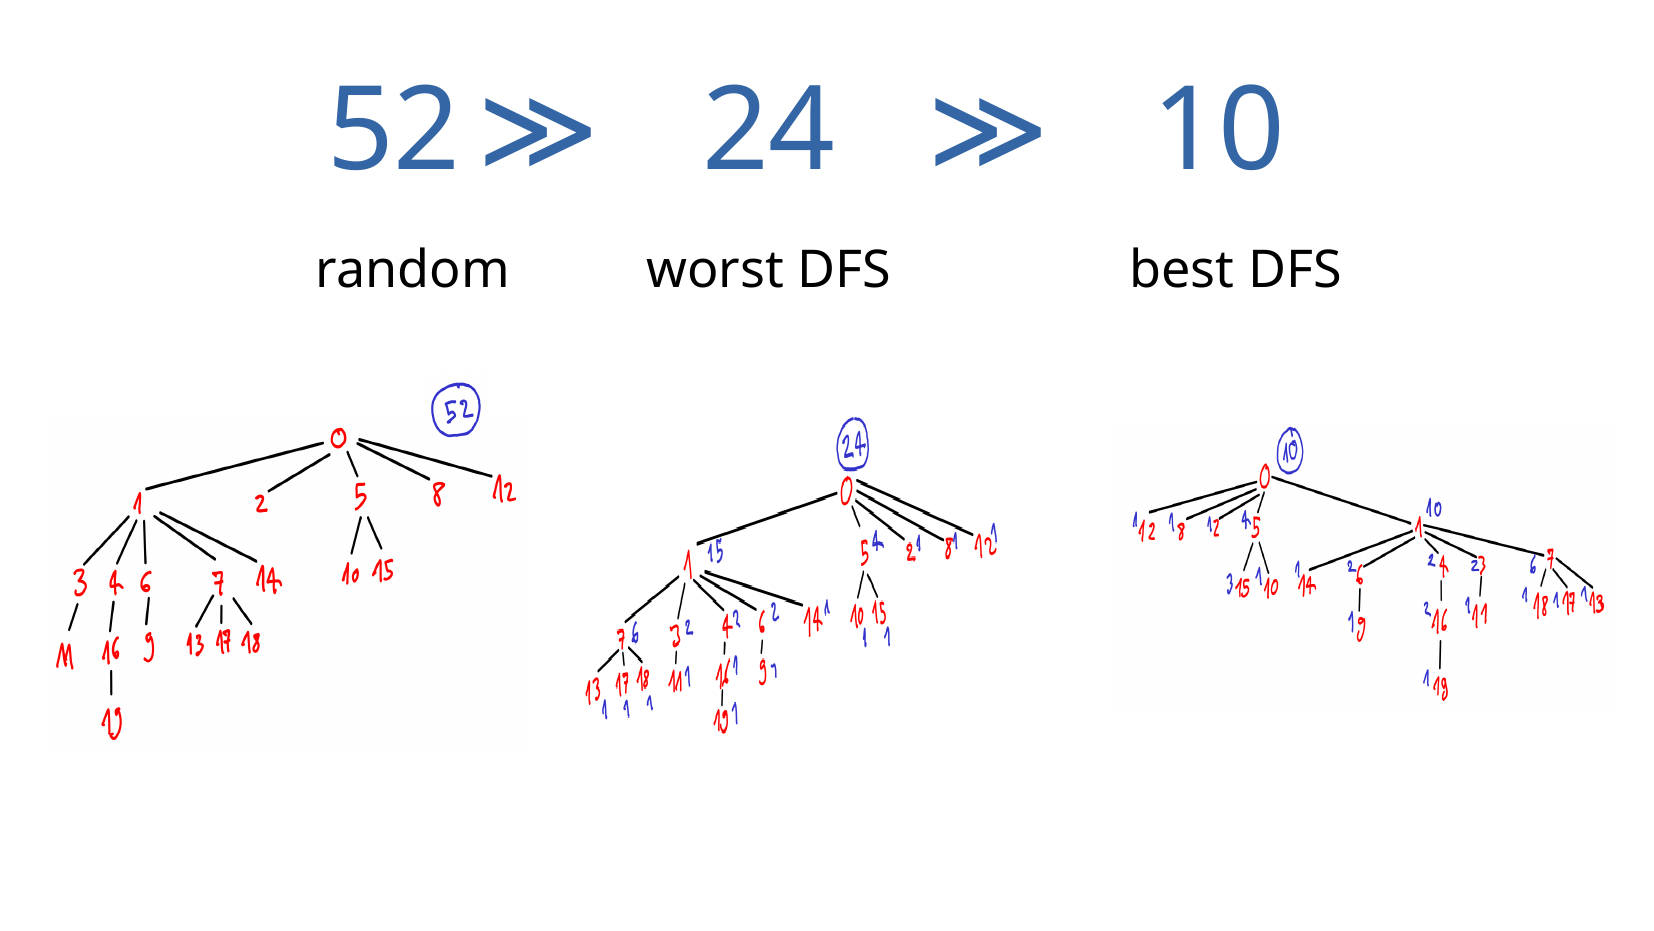

52	≫ 	24 	≫		10
random
worst DFS
best DFS